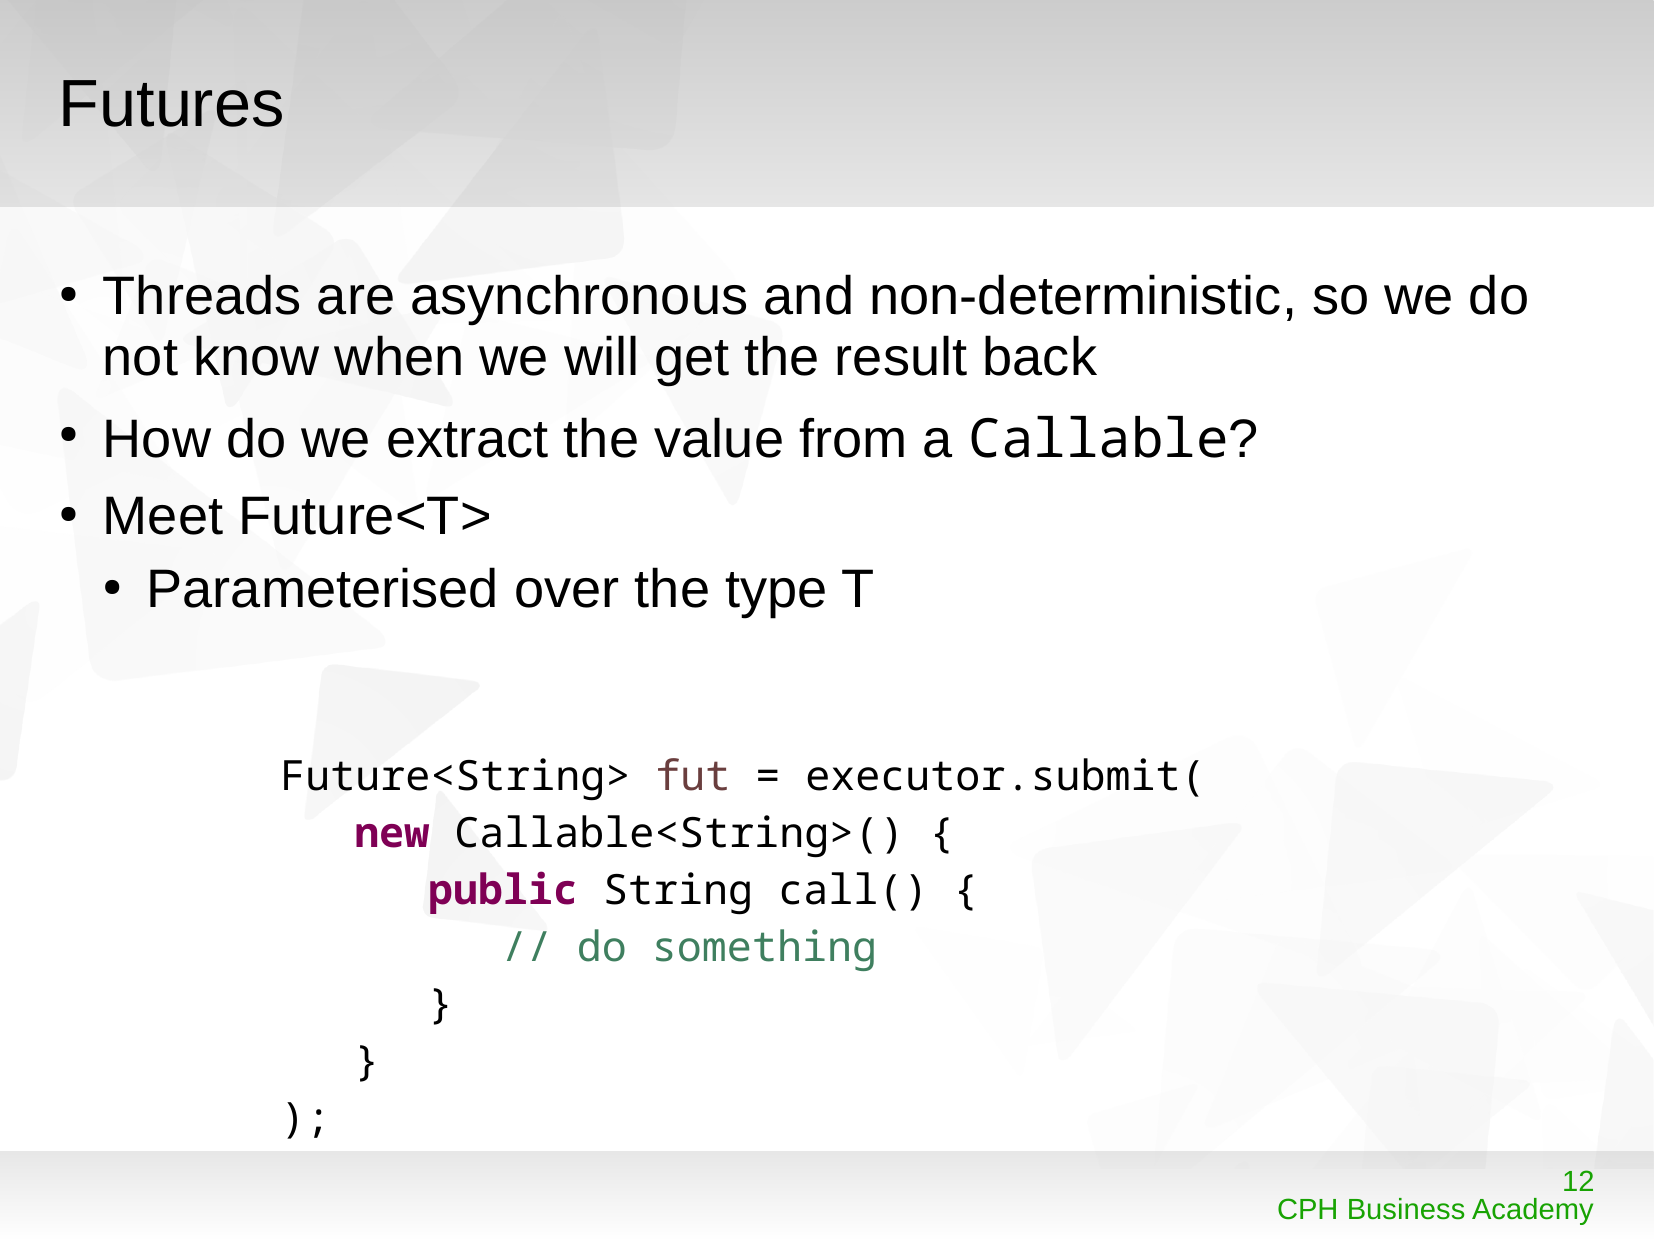

# Futures
Threads are asynchronous and non-deterministic, so we do not know when we will get the result back
How do we extract the value from a Callable?
Meet Future<T>
Parameterised over the type T
Future<String> fut = executor.submit(
	new Callable<String>() {
		public String call() {
			// do something
		}
	}
);
12
CPH Business Academy